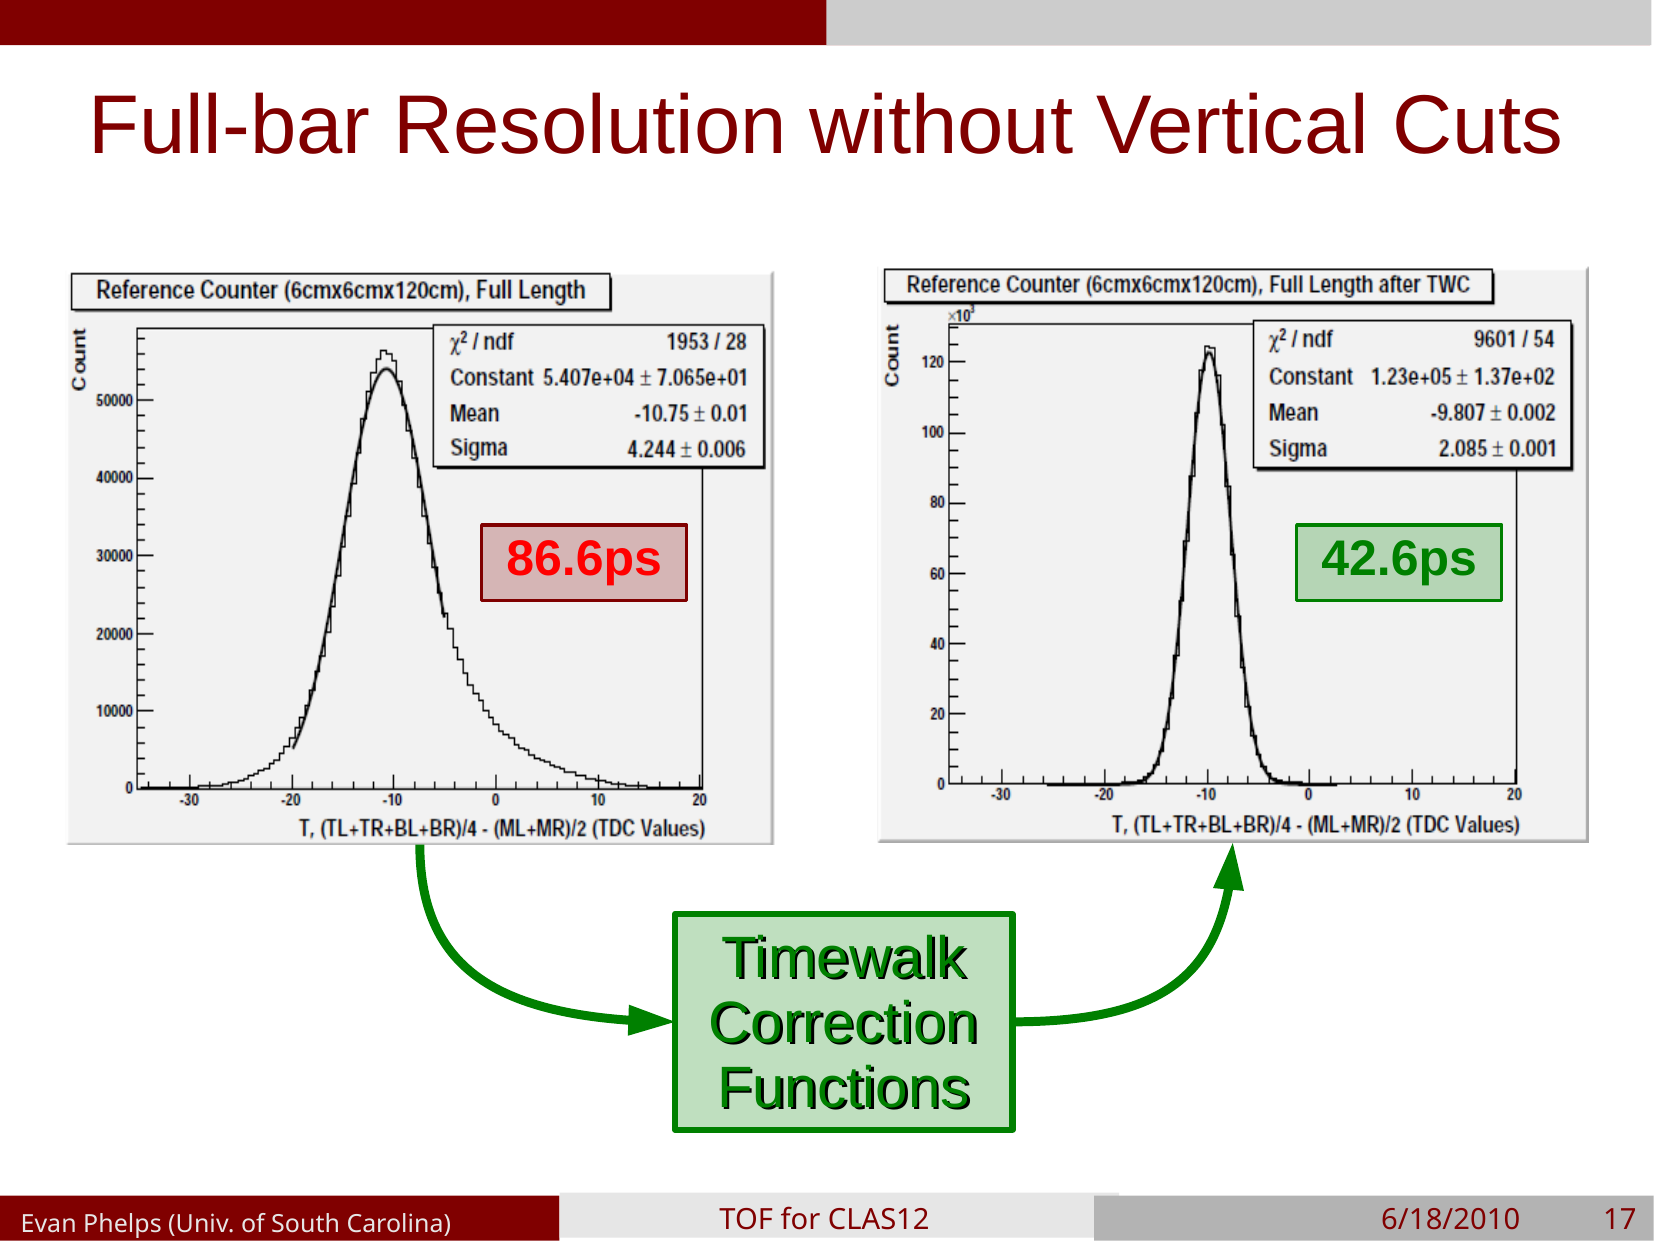

# Full-bar Resolution without Vertical Cuts
86.6ps
42.6ps
Timewalk Correction Functions
TOF for CLAS12
17